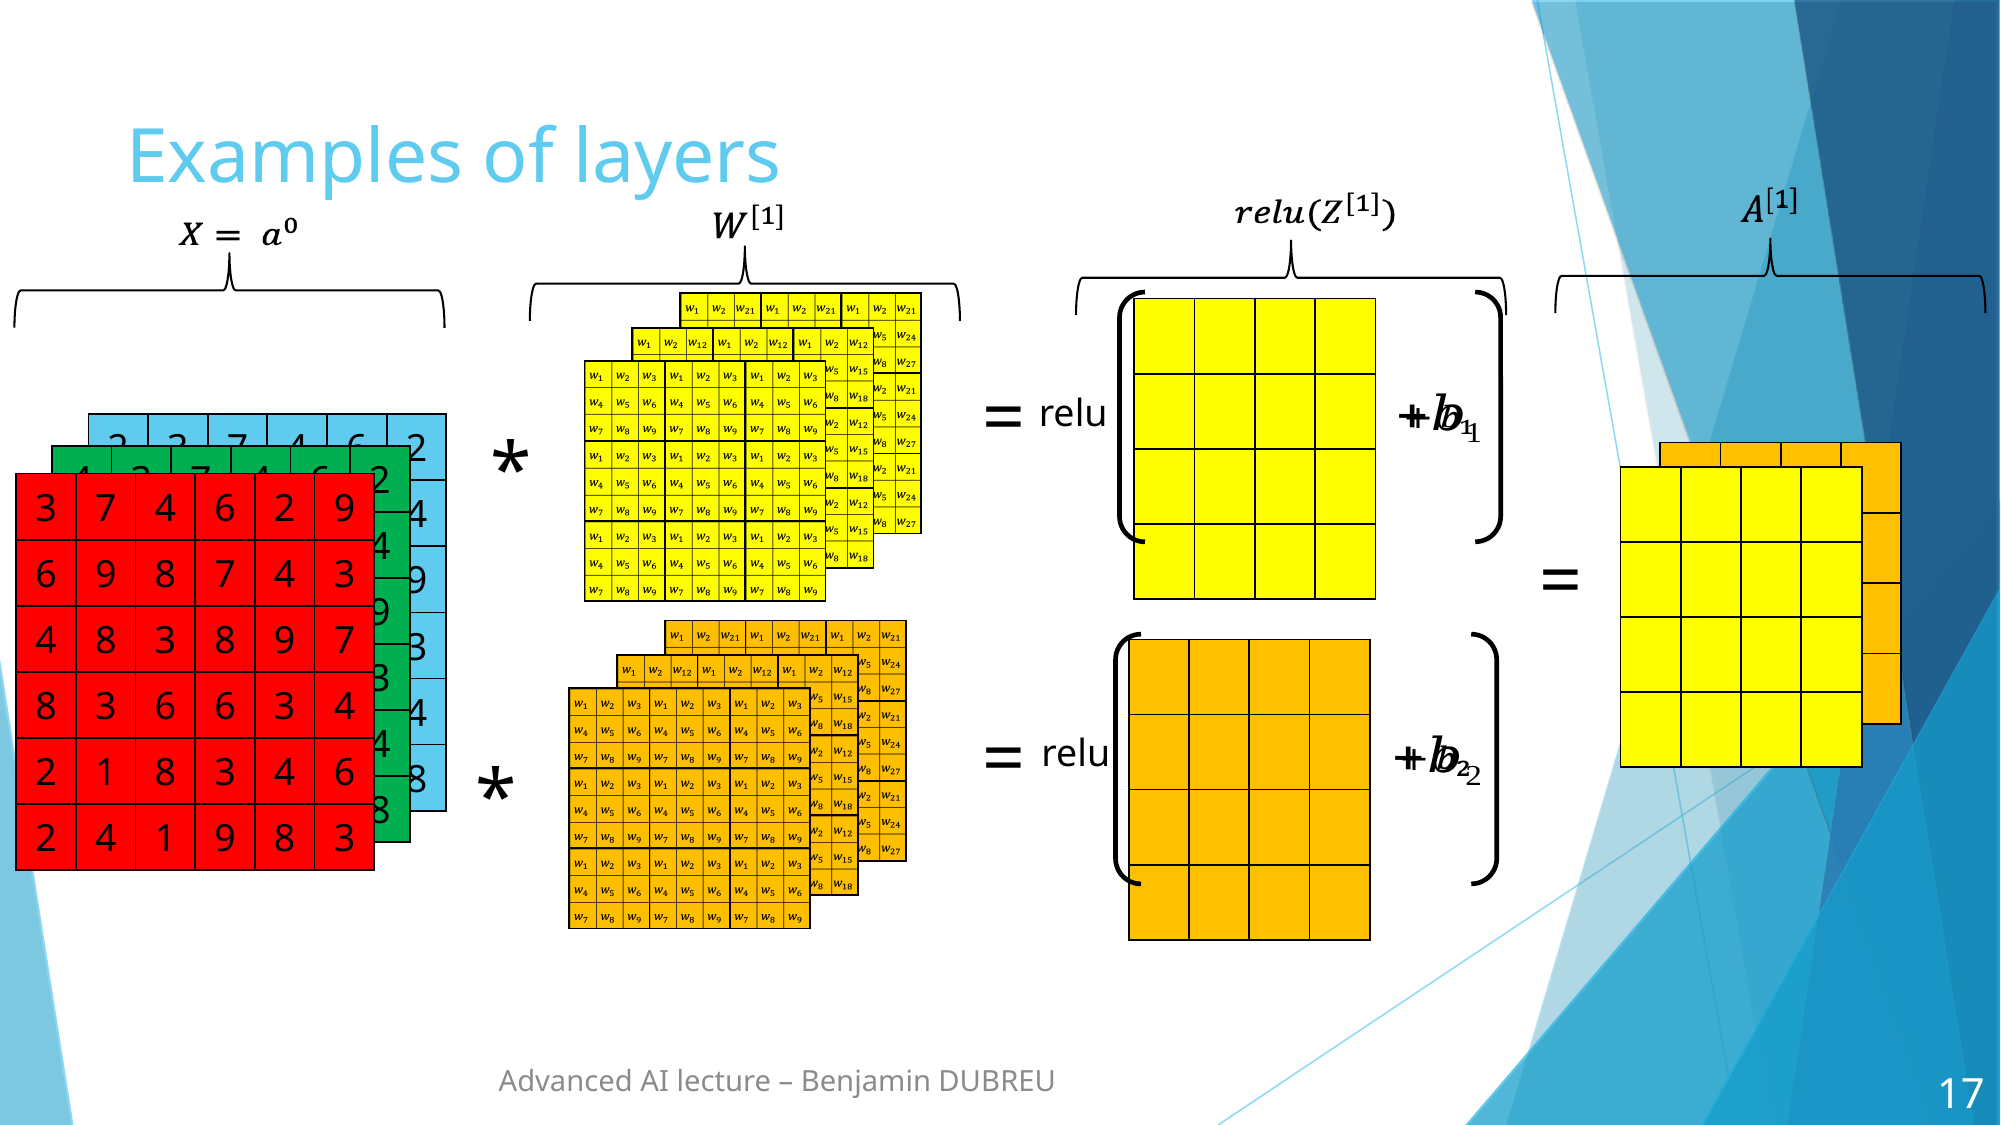

# Examples of layers
| | | |
| --- | --- | --- |
| | | |
| | | |
| | | |
| --- | --- | --- |
| | | |
| | | |
| | | | |
| --- | --- | --- | --- |
| | | | |
| | | | |
| | | | |
| | | |
| --- | --- | --- |
| | | |
| | | |
| | | |
| --- | --- | --- |
| | | |
| | | |
| | | |
| --- | --- | --- |
| | | |
| | | |
| | | |
| --- | --- | --- |
| | | |
| | | |
=
relu
| 2 | 3 | 7 | 4 | 6 | 2 |
| --- | --- | --- | --- | --- | --- |
| 6 | 6 | 9 | 8 | 7 | 4 |
| 3 | 4 | 8 | 3 | 8 | 9 |
| 7 | 8 | 3 | 6 | 6 | 3 |
| 4 | 2 | 1 | 8 | 3 | 4 |
| 3 | 2 | 4 | 1 | 9 | 8 |
*
| | | | |
| --- | --- | --- | --- |
| | | | |
| | | | |
| | | | |
| 4 | 3 | 7 | 4 | 6 | 2 |
| --- | --- | --- | --- | --- | --- |
| 6 | 6 | 9 | 8 | 7 | 4 |
| 3 | 4 | 8 | 3 | 8 | 9 |
| 7 | 8 | 3 | 6 | 6 | 3 |
| 4 | 2 | 1 | 8 | 3 | 4 |
| 3 | 2 | 4 | 1 | 9 | 8 |
| | | | |
| --- | --- | --- | --- |
| | | | |
| | | | |
| | | | |
| 3 | 7 | 4 | 6 | 2 | 9 |
| --- | --- | --- | --- | --- | --- |
| 6 | 9 | 8 | 7 | 4 | 3 |
| 4 | 8 | 3 | 8 | 9 | 7 |
| 8 | 3 | 6 | 6 | 3 | 4 |
| 2 | 1 | 8 | 3 | 4 | 6 |
| 2 | 4 | 1 | 9 | 8 | 3 |
=
| | | |
| --- | --- | --- |
| | | |
| | | |
| | | |
| --- | --- | --- |
| | | |
| | | |
| | | | |
| --- | --- | --- | --- |
| | | | |
| | | | |
| | | | |
| | | |
| --- | --- | --- |
| | | |
| | | |
| | | |
| --- | --- | --- |
| | | |
| | | |
| | | |
| --- | --- | --- |
| | | |
| | | |
| | | |
| --- | --- | --- |
| | | |
| | | |
=
relu
*
Advanced AI lecture – Benjamin DUBREU